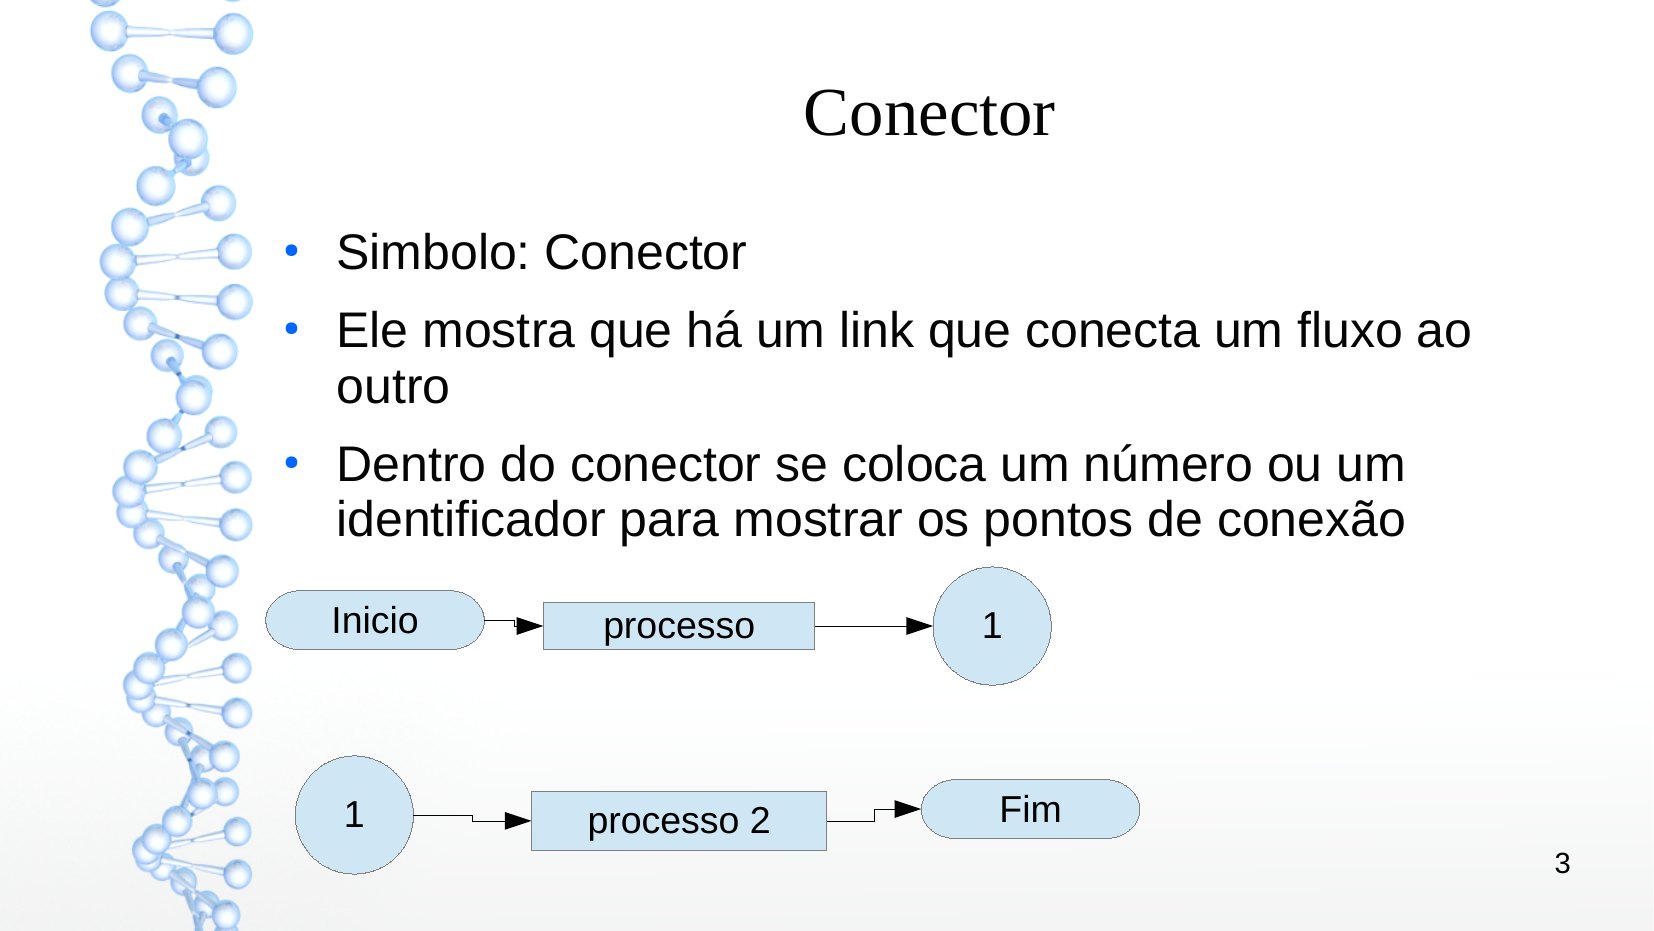

# Conector
Simbolo: Conector
Ele mostra que há um link que conecta um fluxo ao outro
Dentro do conector se coloca um número ou um identificador para mostrar os pontos de conexão
1
Inicio
processo
1
Fim
processo 2
3